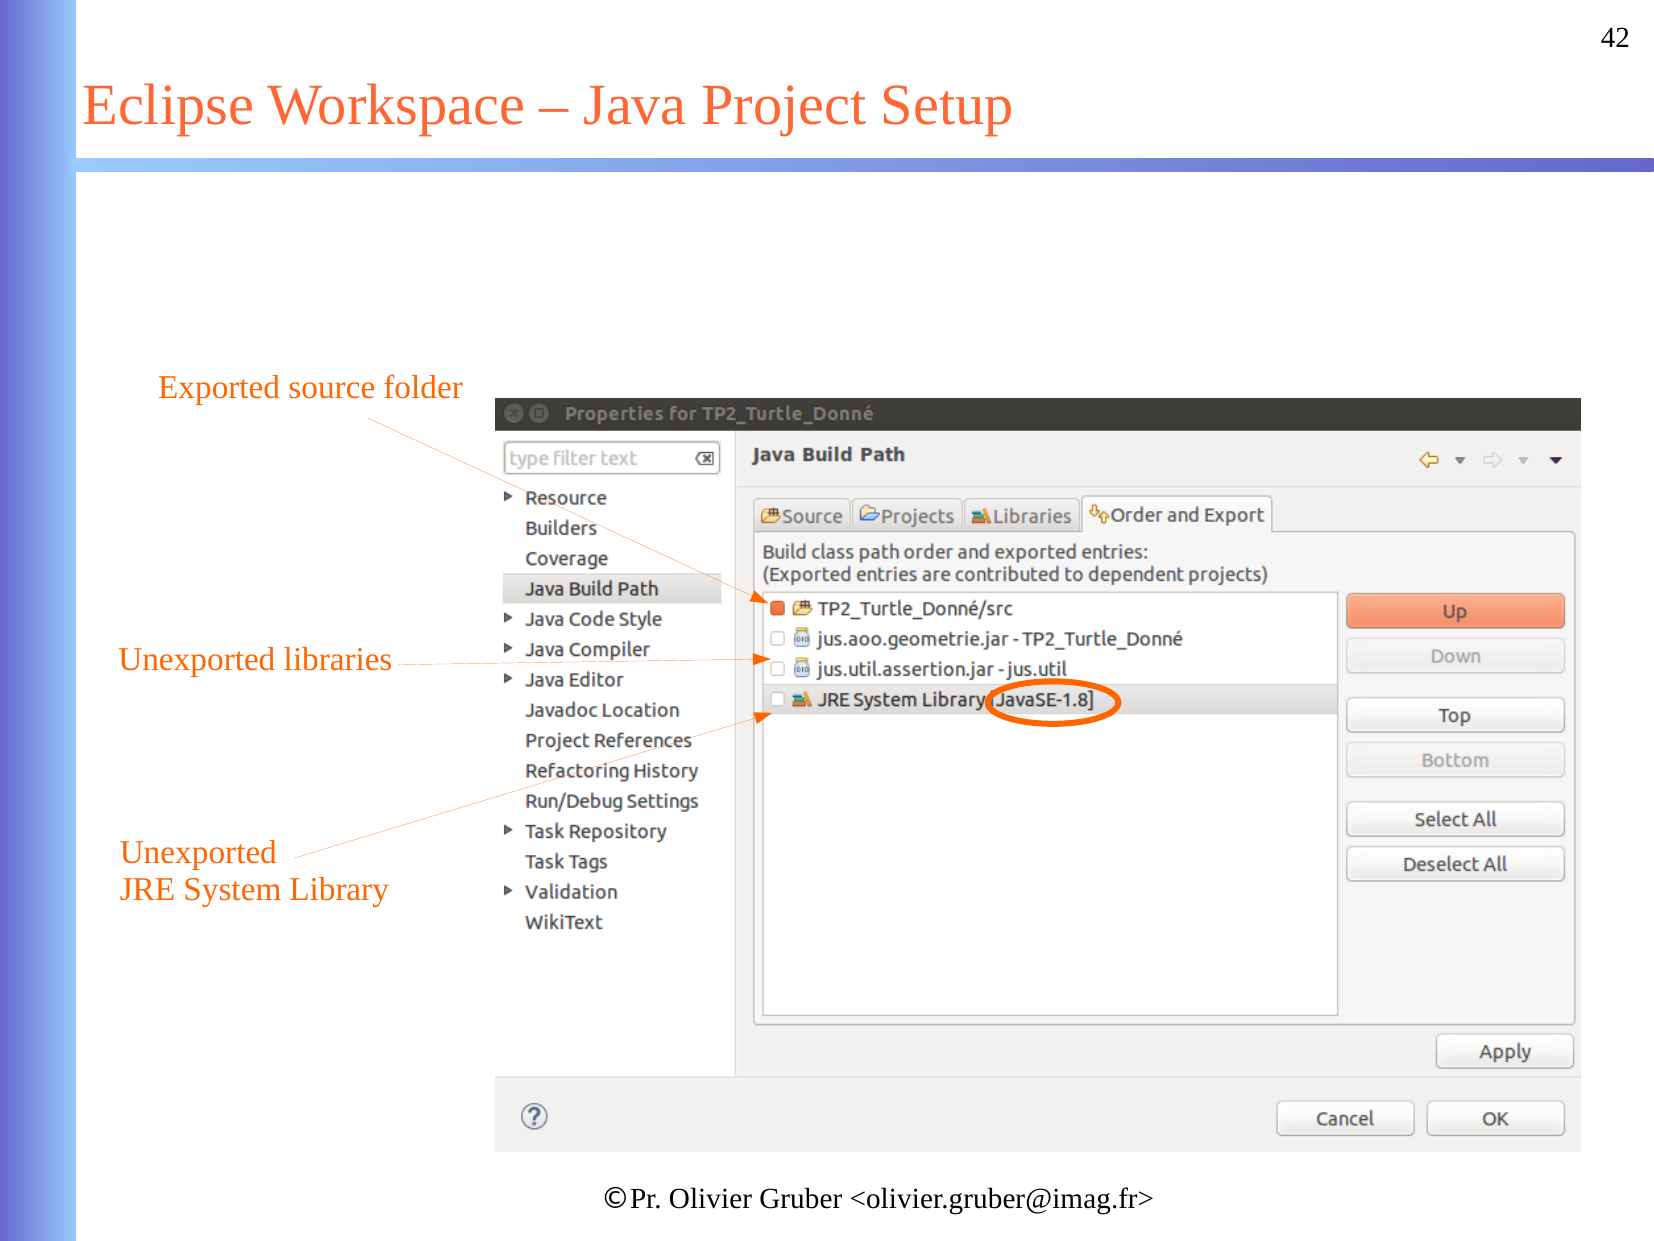

42
# Eclipse Workspace – Java Project Setup
Exported source folder
Unexported libraries
Unexported
JRE System Library